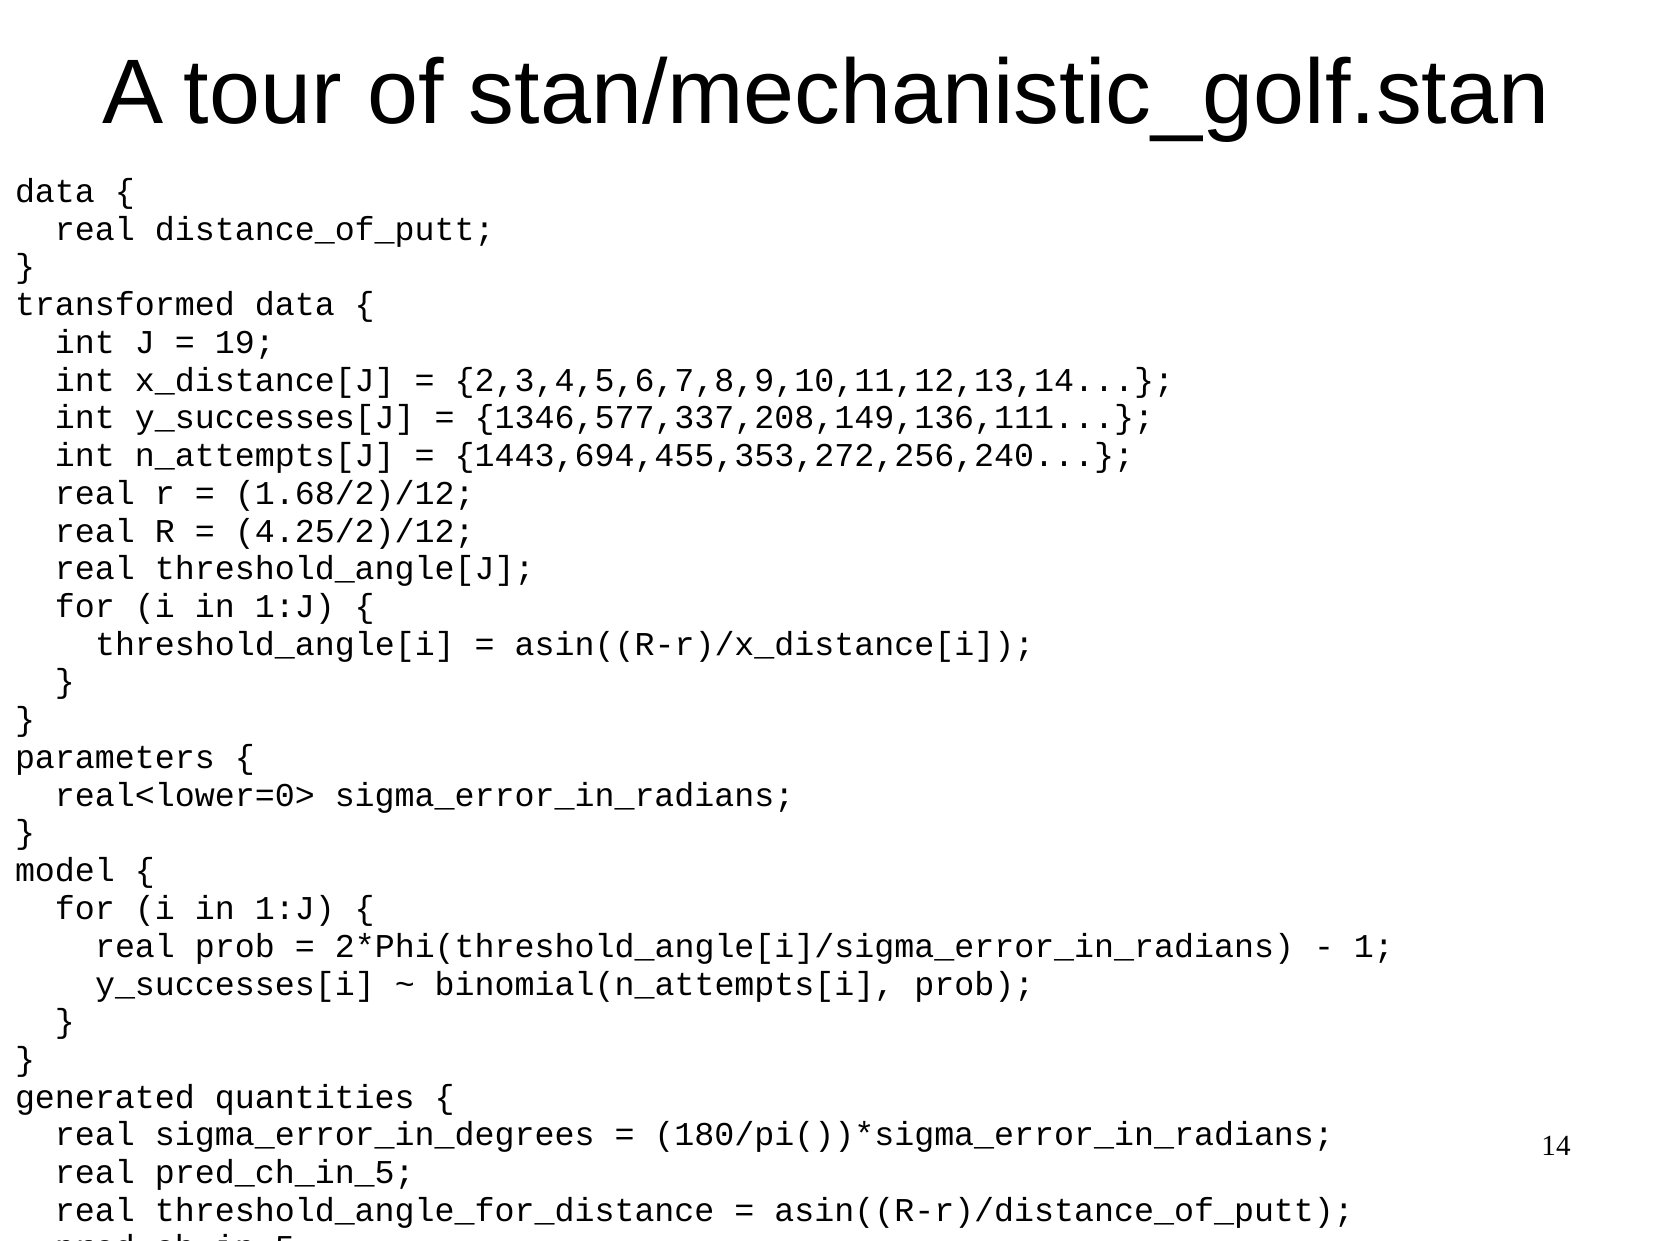

# A tour of stan/mechanistic_golf.stan
data {
 real distance_of_putt;
}
transformed data {
 int J = 19;
 int x_distance[J] = {2,3,4,5,6,7,8,9,10,11,12,13,14...};
 int y_successes[J] = {1346,577,337,208,149,136,111...};
 int n_attempts[J] = {1443,694,455,353,272,256,240...};
 real r = (1.68/2)/12;
 real R = (4.25/2)/12;
 real threshold_angle[J];
 for (i in 1:J) {
 threshold_angle[i] = asin((R-r)/x_distance[i]);
 }
}
parameters {
 real<lower=0> sigma_error_in_radians;
}
model {
 for (i in 1:J) {
 real prob = 2*Phi(threshold_angle[i]/sigma_error_in_radians) - 1;
 y_successes[i] ~ binomial(n_attempts[i], prob);
 }
}
generated quantities {
 real sigma_error_in_degrees = (180/pi())*sigma_error_in_radians;
 real pred_ch_in_5;
 real threshold_angle_for_distance = asin((R-r)/distance_of_putt);
 pred_ch_in_5 =
 (2*Phi(threshold_angle_for_distance/sigma_error_in_radians) - 1) * 5;
}
14